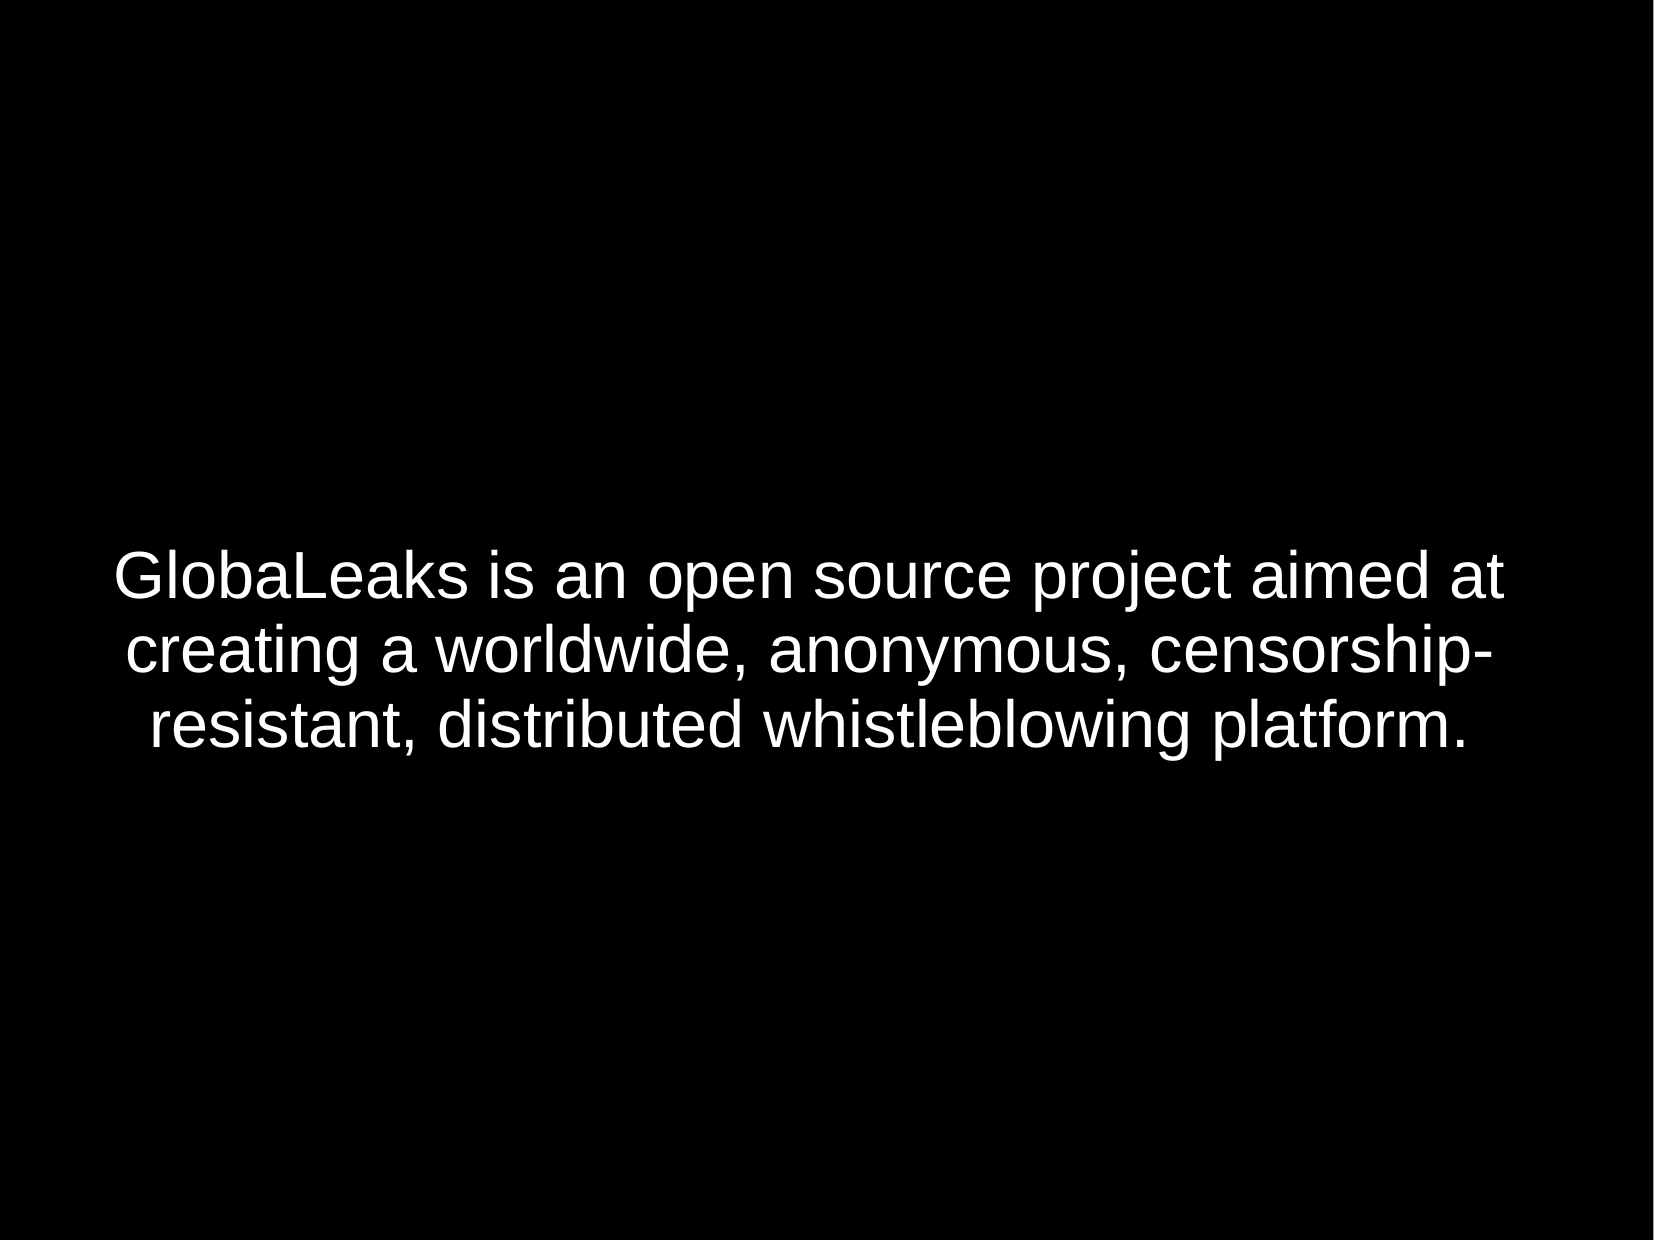

#
GlobaLeaks is an open source project aimed at creating a worldwide, anonymous, censorship-resistant, distributed whistleblowing platform.